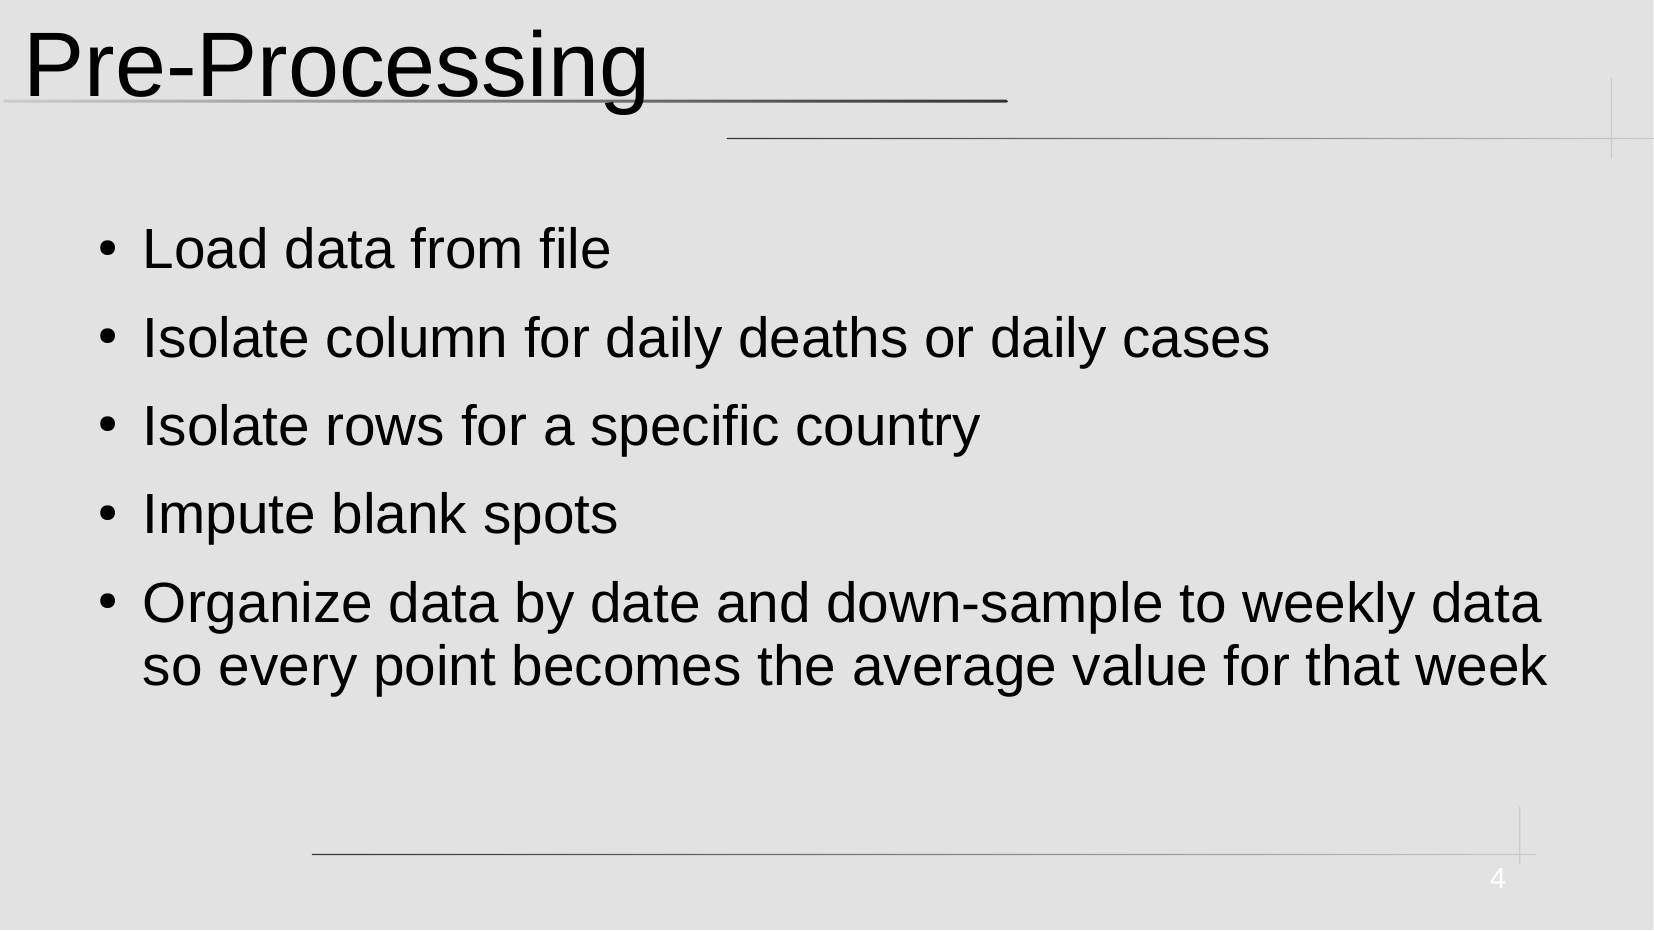

# Pre-Processing
Load data from file
Isolate column for daily deaths or daily cases
Isolate rows for a specific country
Impute blank spots
Organize data by date and down-sample to weekly data so every point becomes the average value for that week
4